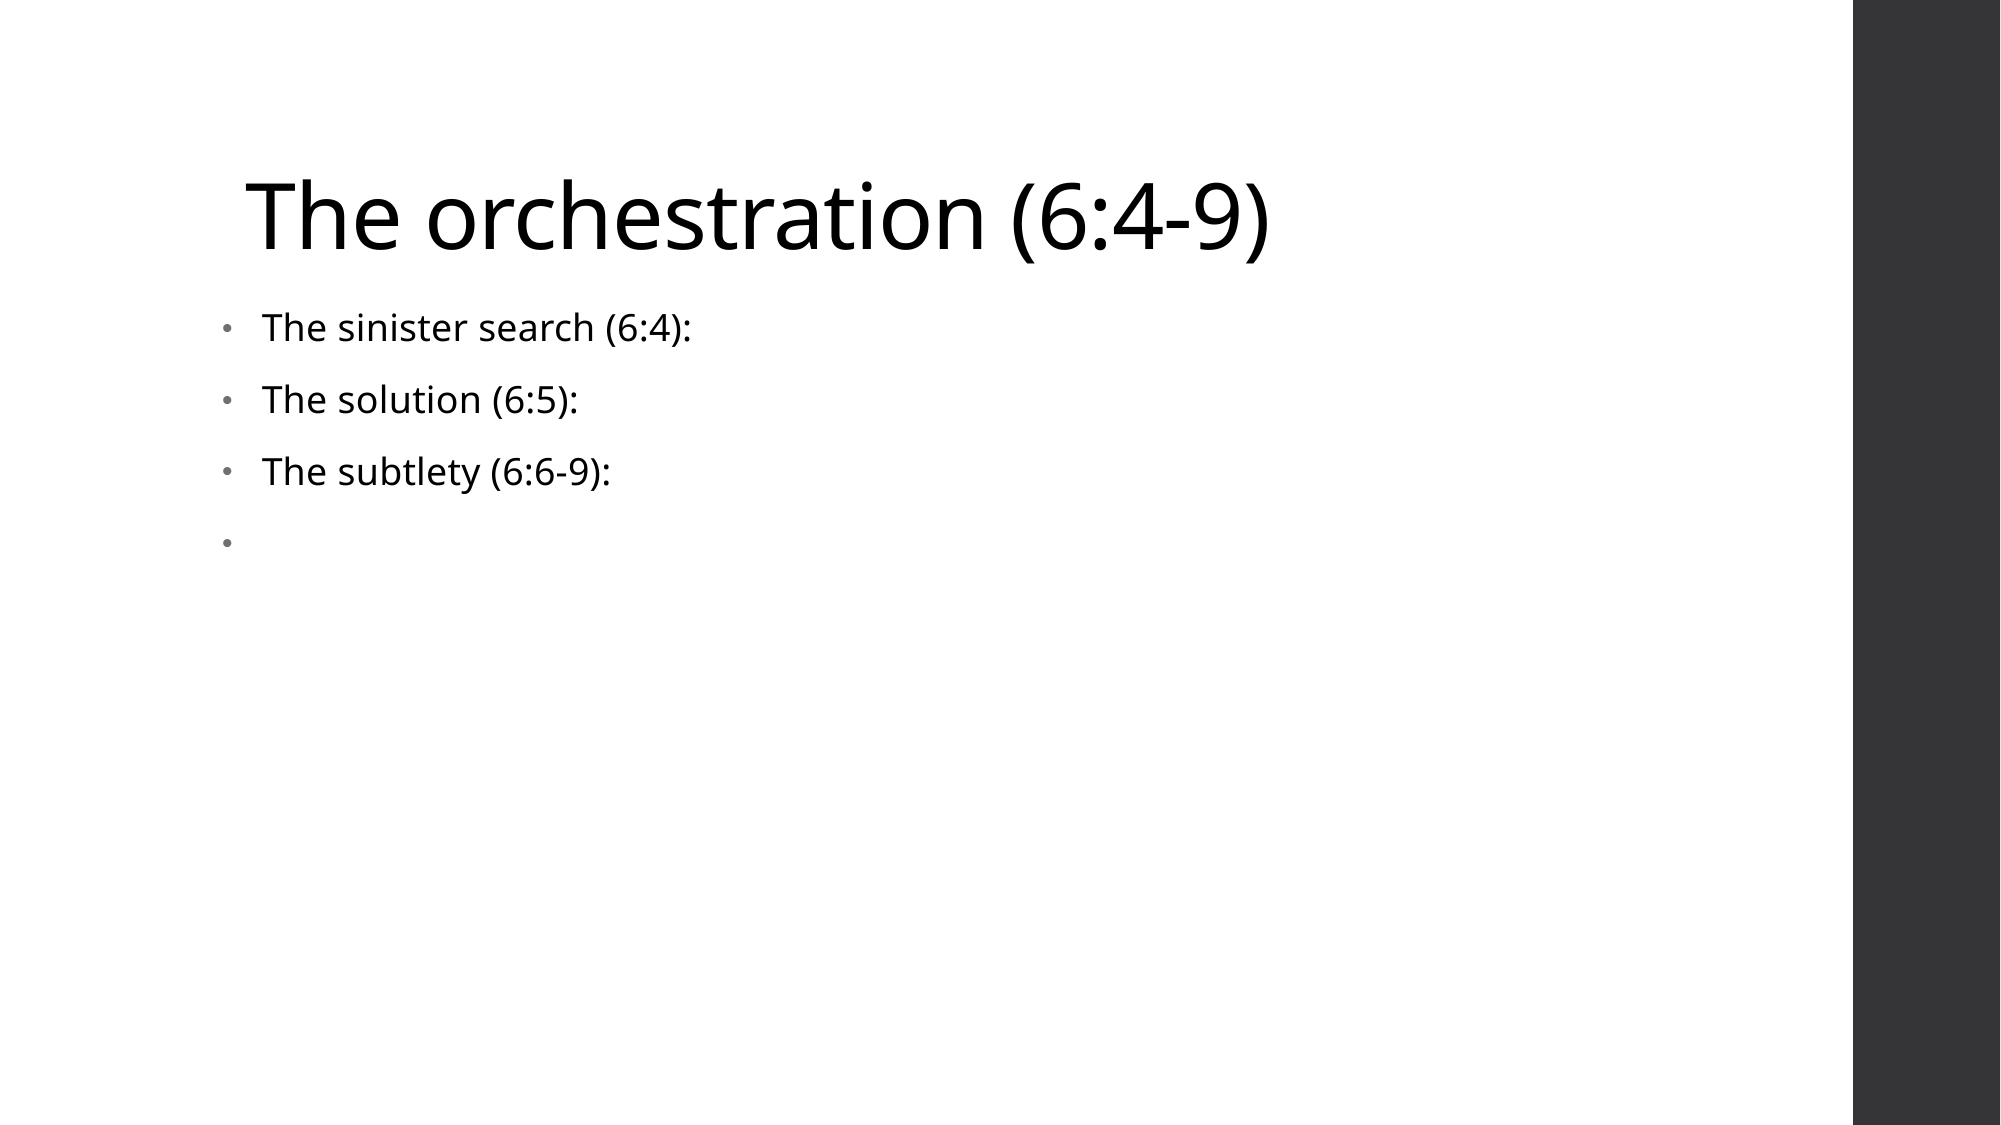

# The orchestration (6:4-9)
 The sinister search (6:4):
 The solution (6:5):
 The subtlety (6:6-9):